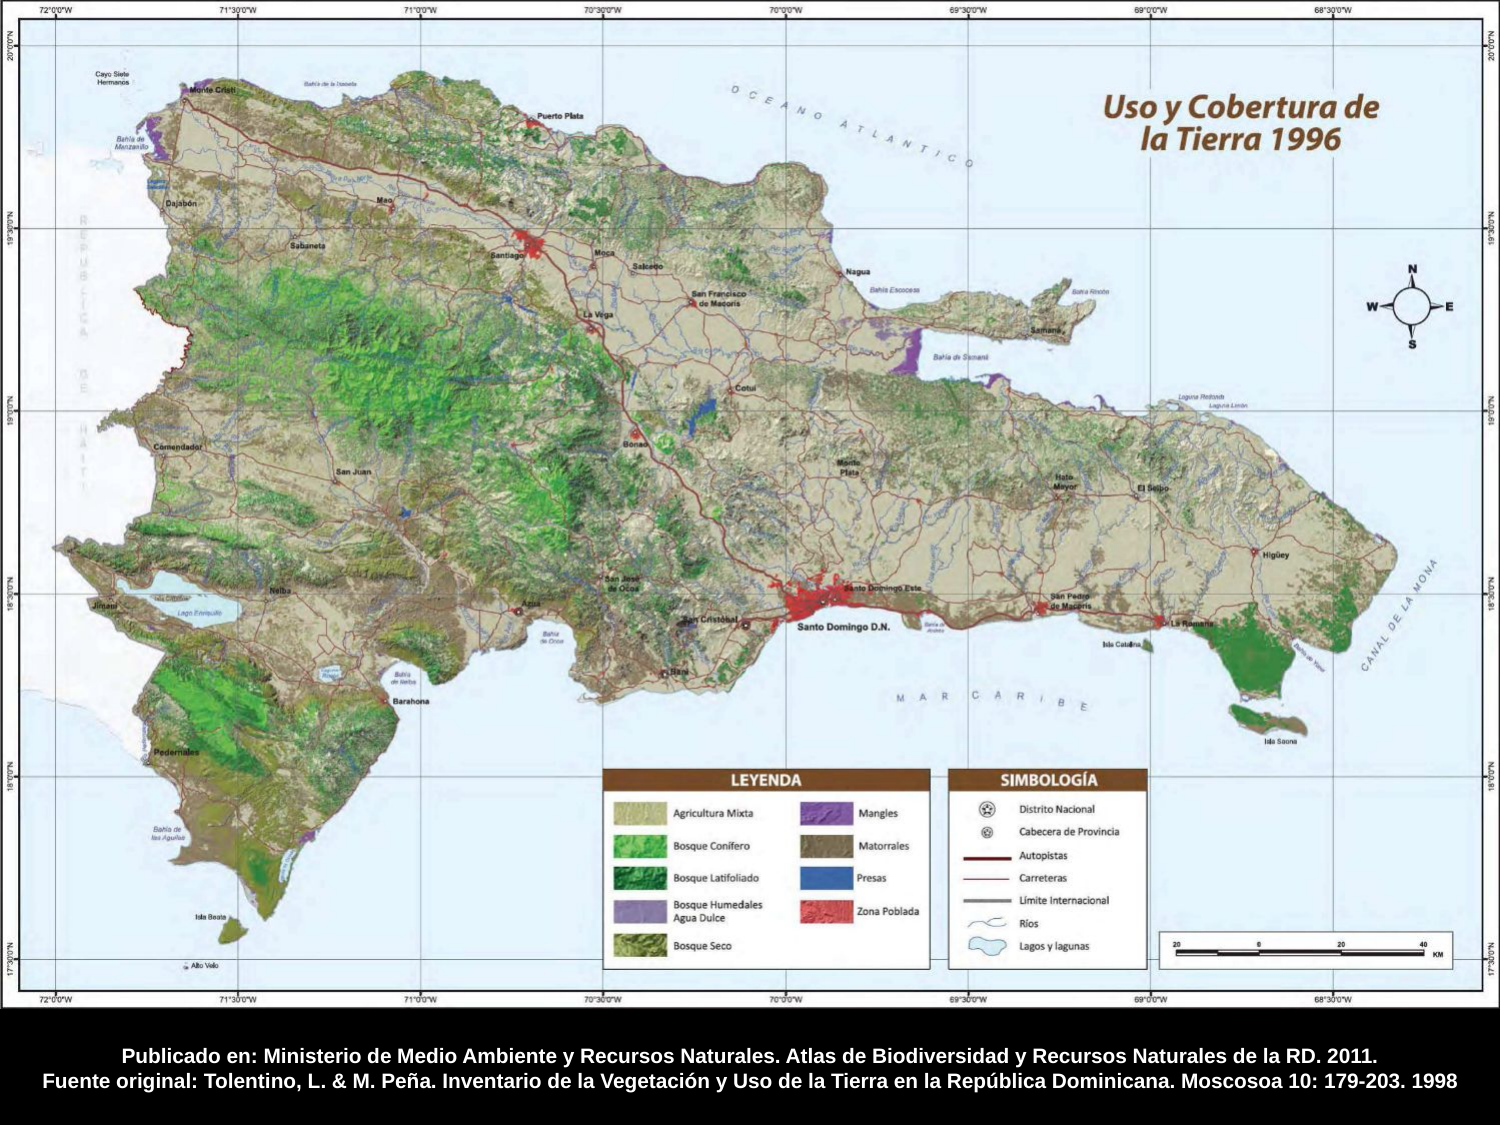

Publicado en: Ministerio de Medio Ambiente y Recursos Naturales. Atlas de Biodiversidad y Recursos Naturales de la RD. 2011.
Fuente original: Tolentino, L. & M. Peña. Inventario de la Vegetación y Uso de la Tierra en la República Dominicana. Moscosoa 10: 179-203. 1998